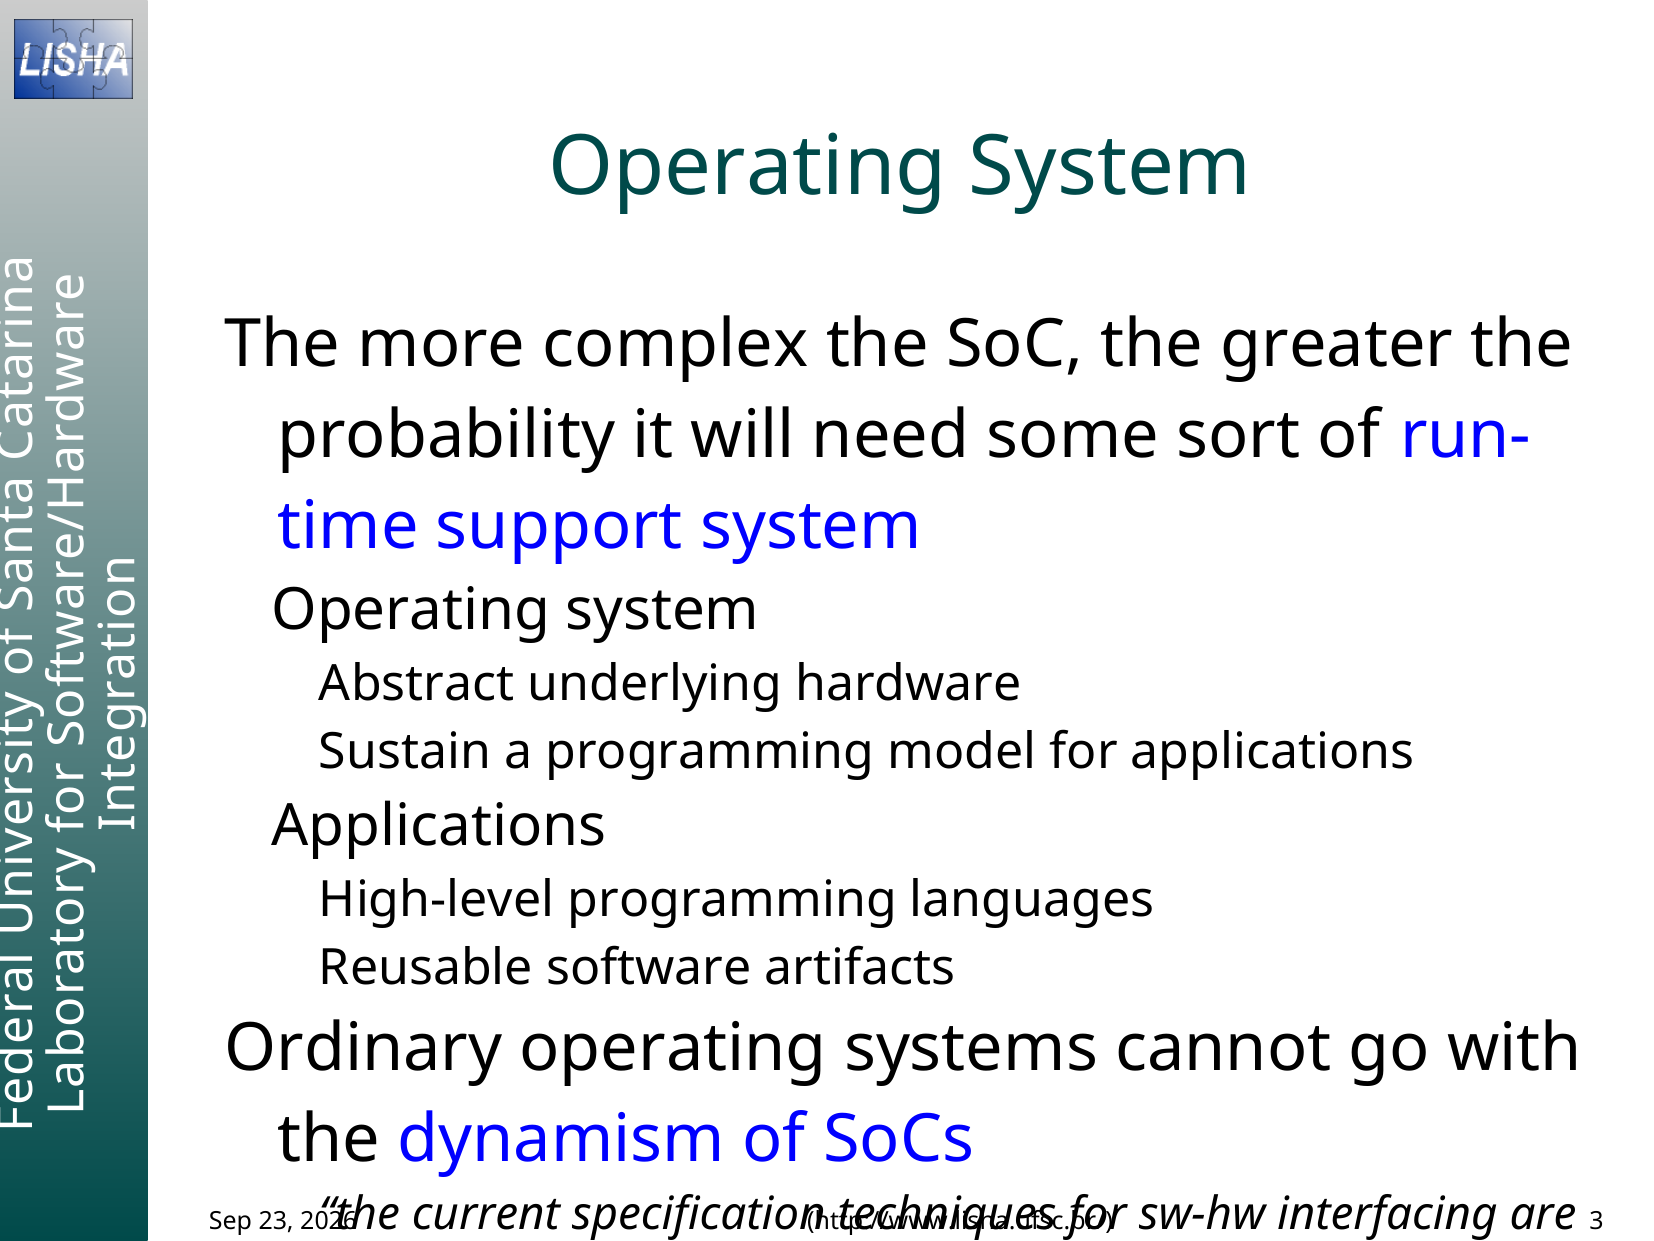

# Operating System
The more complex the SoC, the greater the probability it will need some sort of run-time support system
Operating system
Abstract underlying hardware
Sustain a programming model for applications
Applications
High-level programming languages
Reusable software artifacts
Ordinary operating systems cannot go with the dynamism of SoCs
“the current specification techniques for sw-hw interfacing are so far from the ideal plug-and-play'' [Neville 2003]